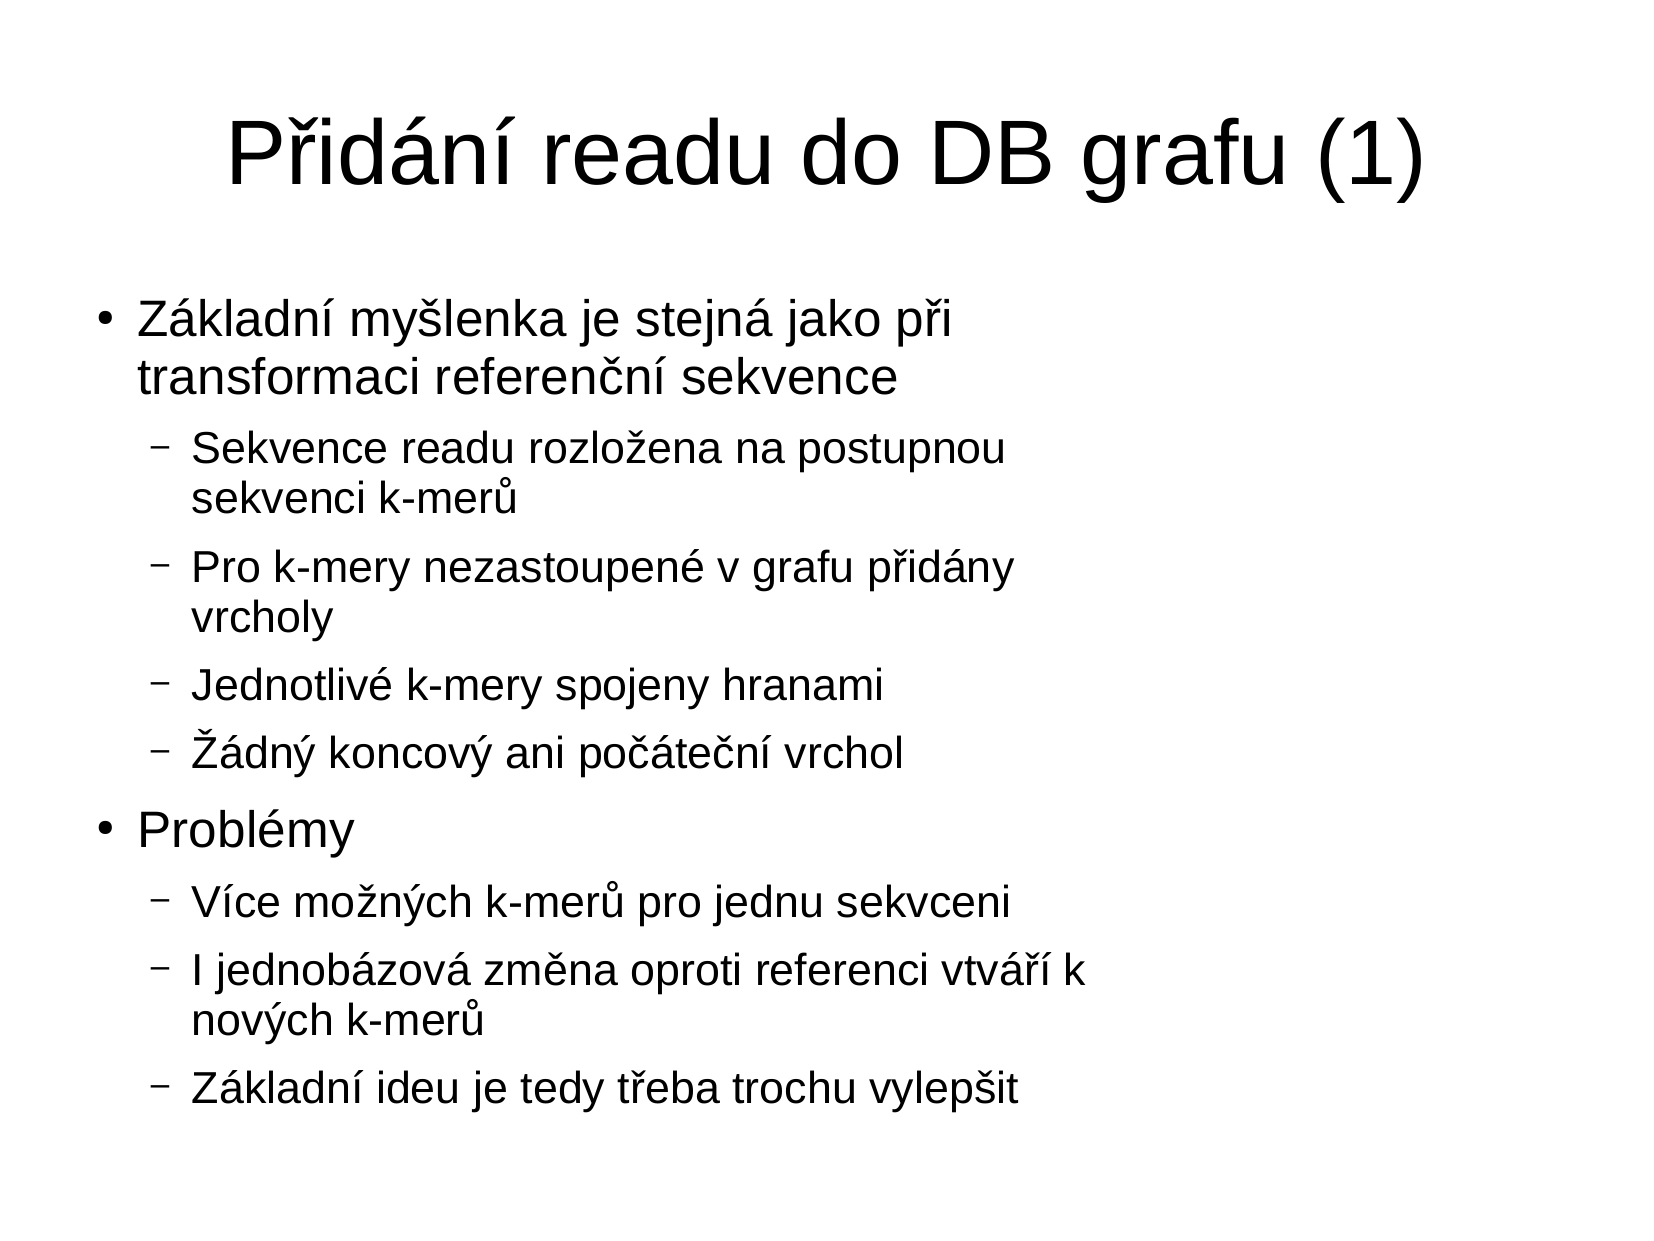

# Přidání readu do DB grafu (1)
Základní myšlenka je stejná jako při transformaci referenční sekvence
Sekvence readu rozložena na postupnou sekvenci k-merů
Pro k-mery nezastoupené v grafu přidány vrcholy
Jednotlivé k-mery spojeny hranami
Žádný koncový ani počáteční vrchol
Problémy
Více možných k-merů pro jednu sekvceni
I jednobázová změna oproti referenci vtváří k nových k-merů
Základní ideu je tedy třeba trochu vylepšit